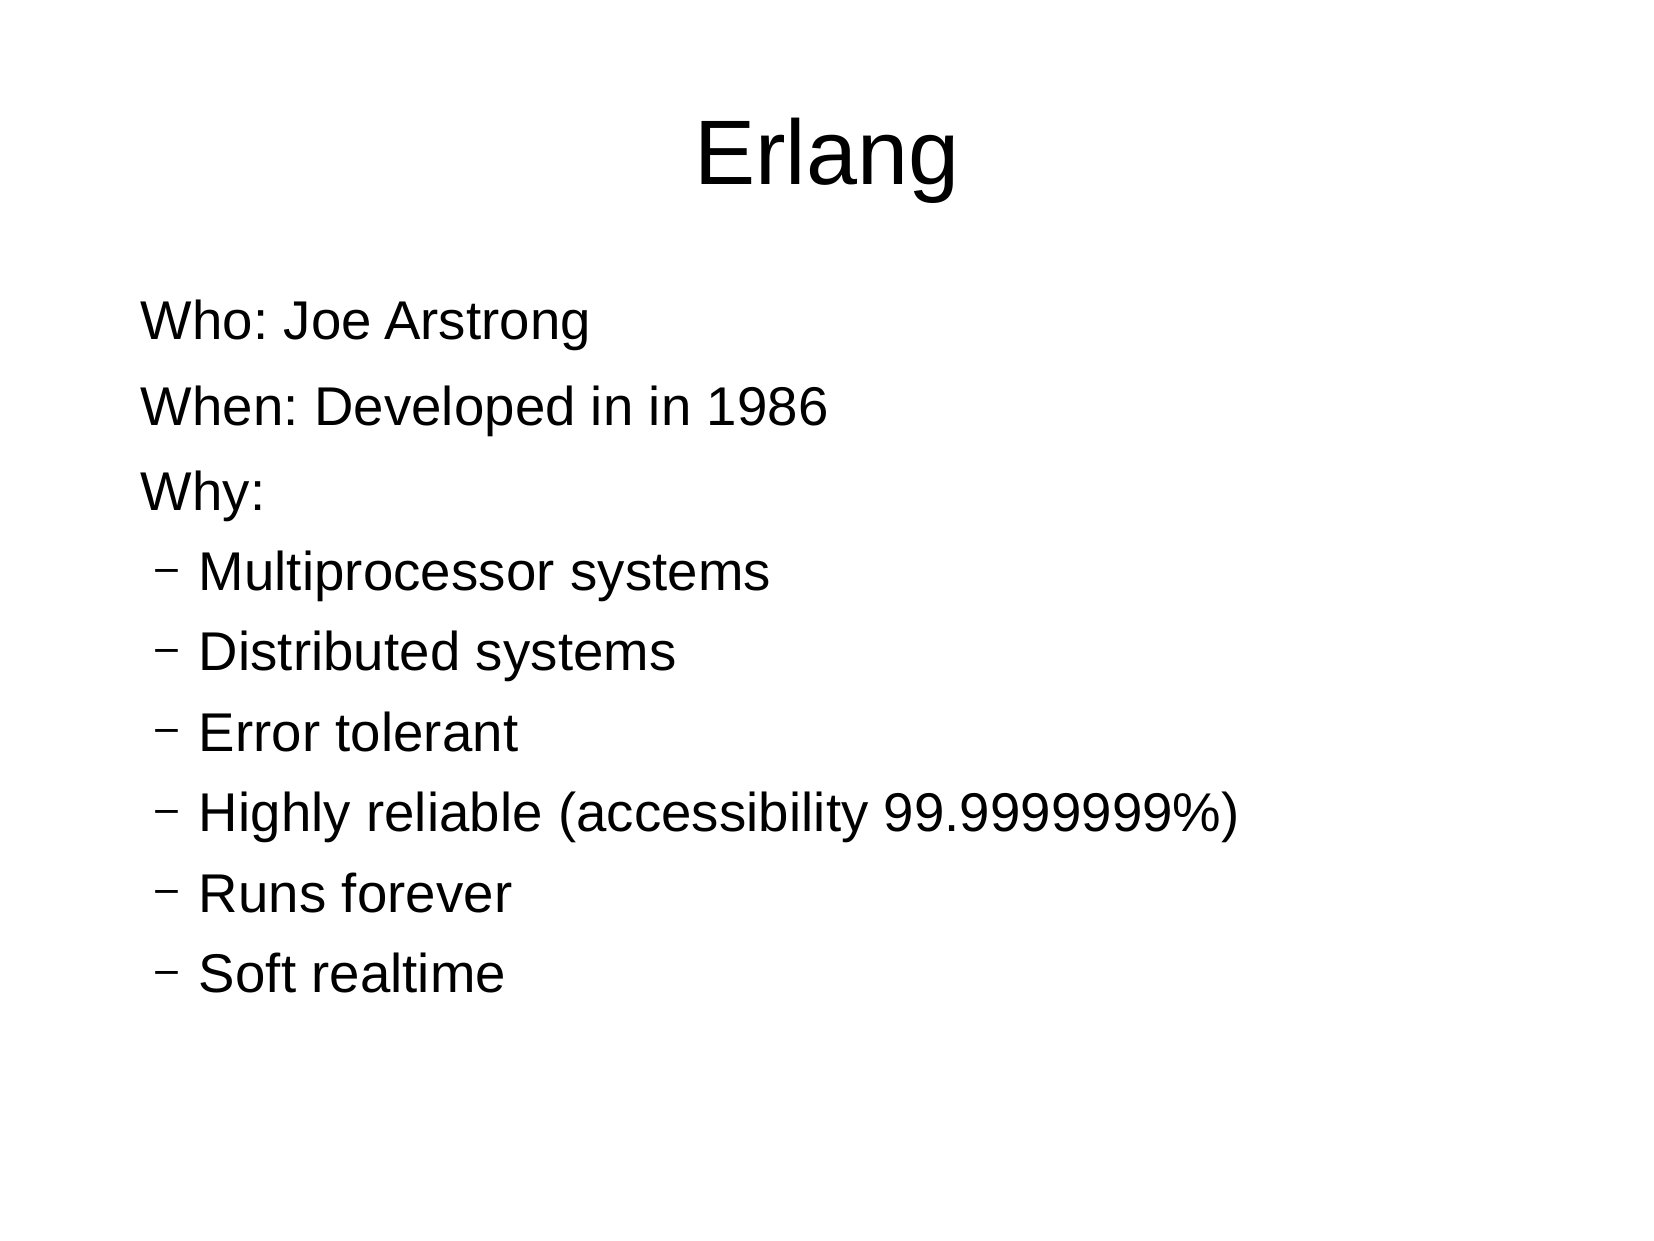

# Erlang
Who: Joe Arstrong
When: Developed in in 1986
Why:
Multiprocessor systems
Distributed systems
Error tolerant
Highly reliable (accessibility 99.9999999%)
Runs forever
Soft realtime